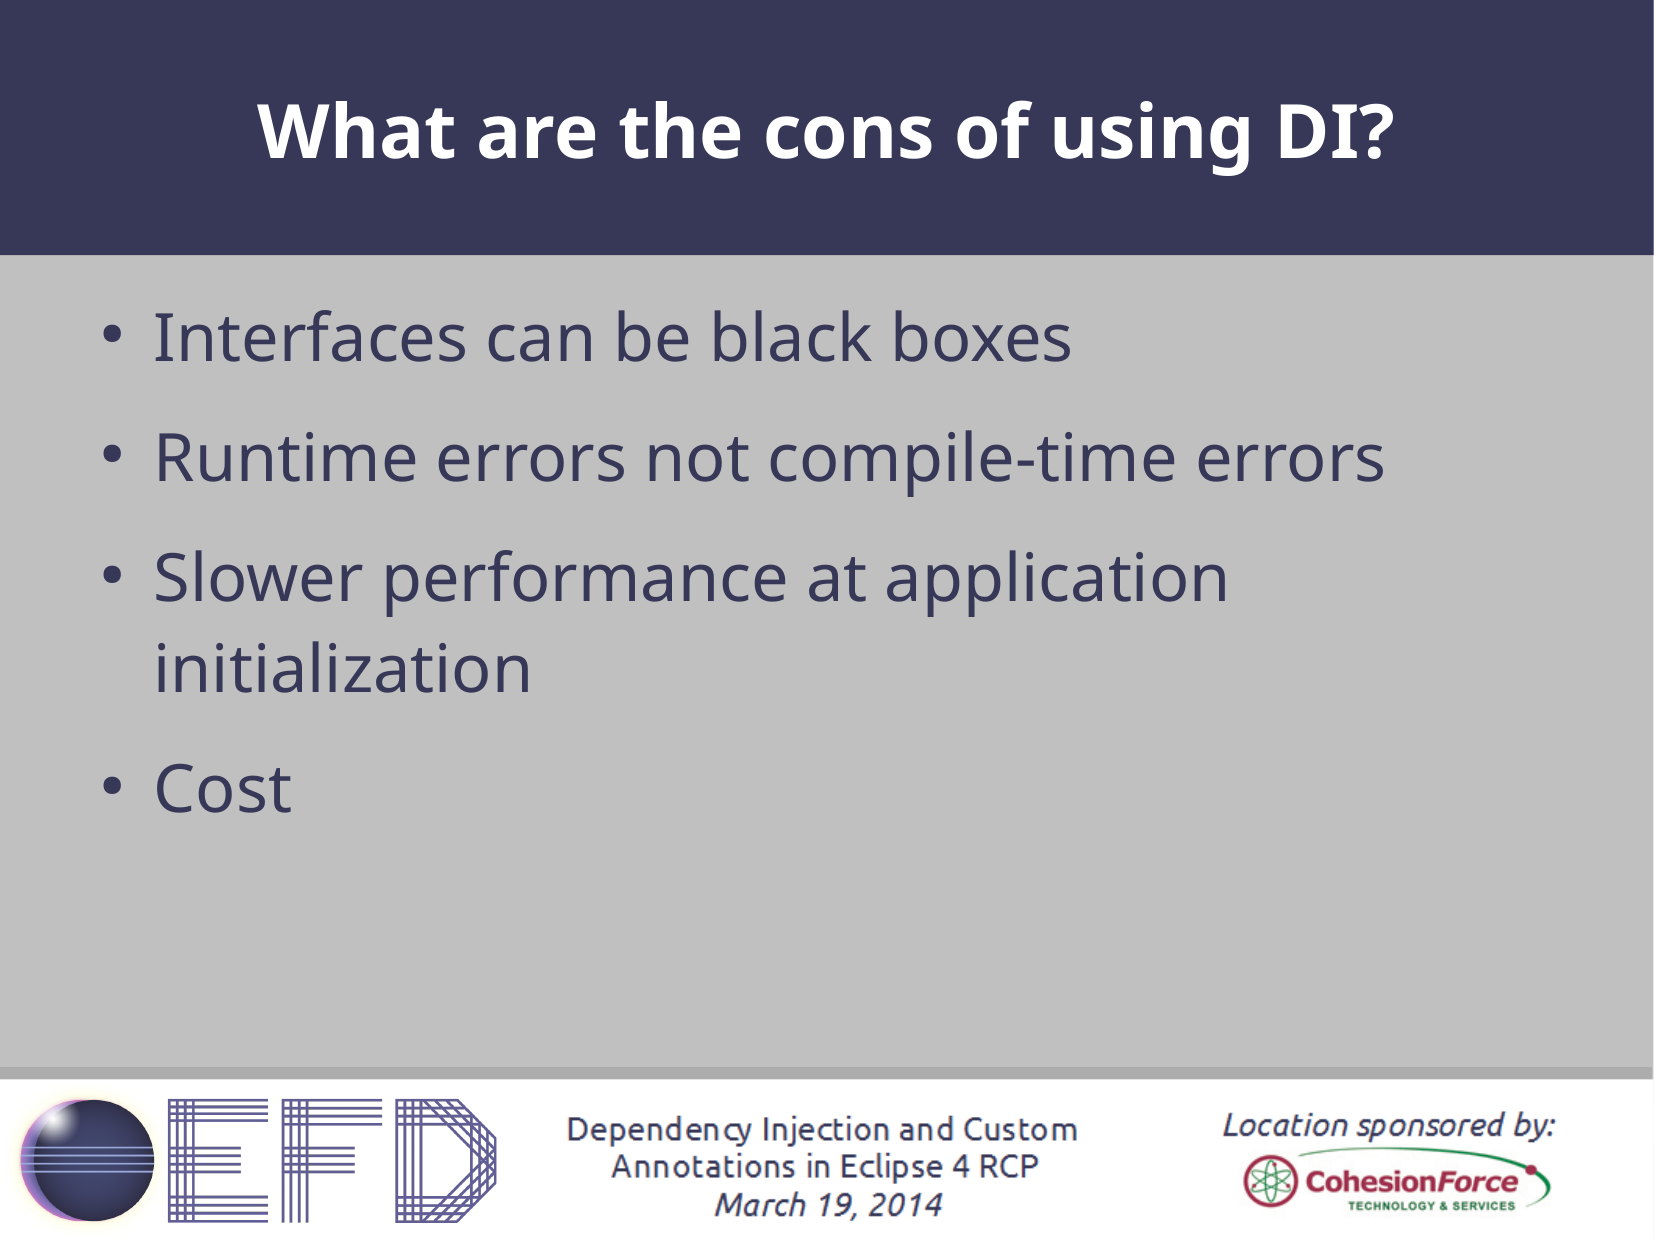

# What are the cons of using DI?
Interfaces can be black boxes
Runtime errors not compile-time errors
Slower performance at application initialization
Cost